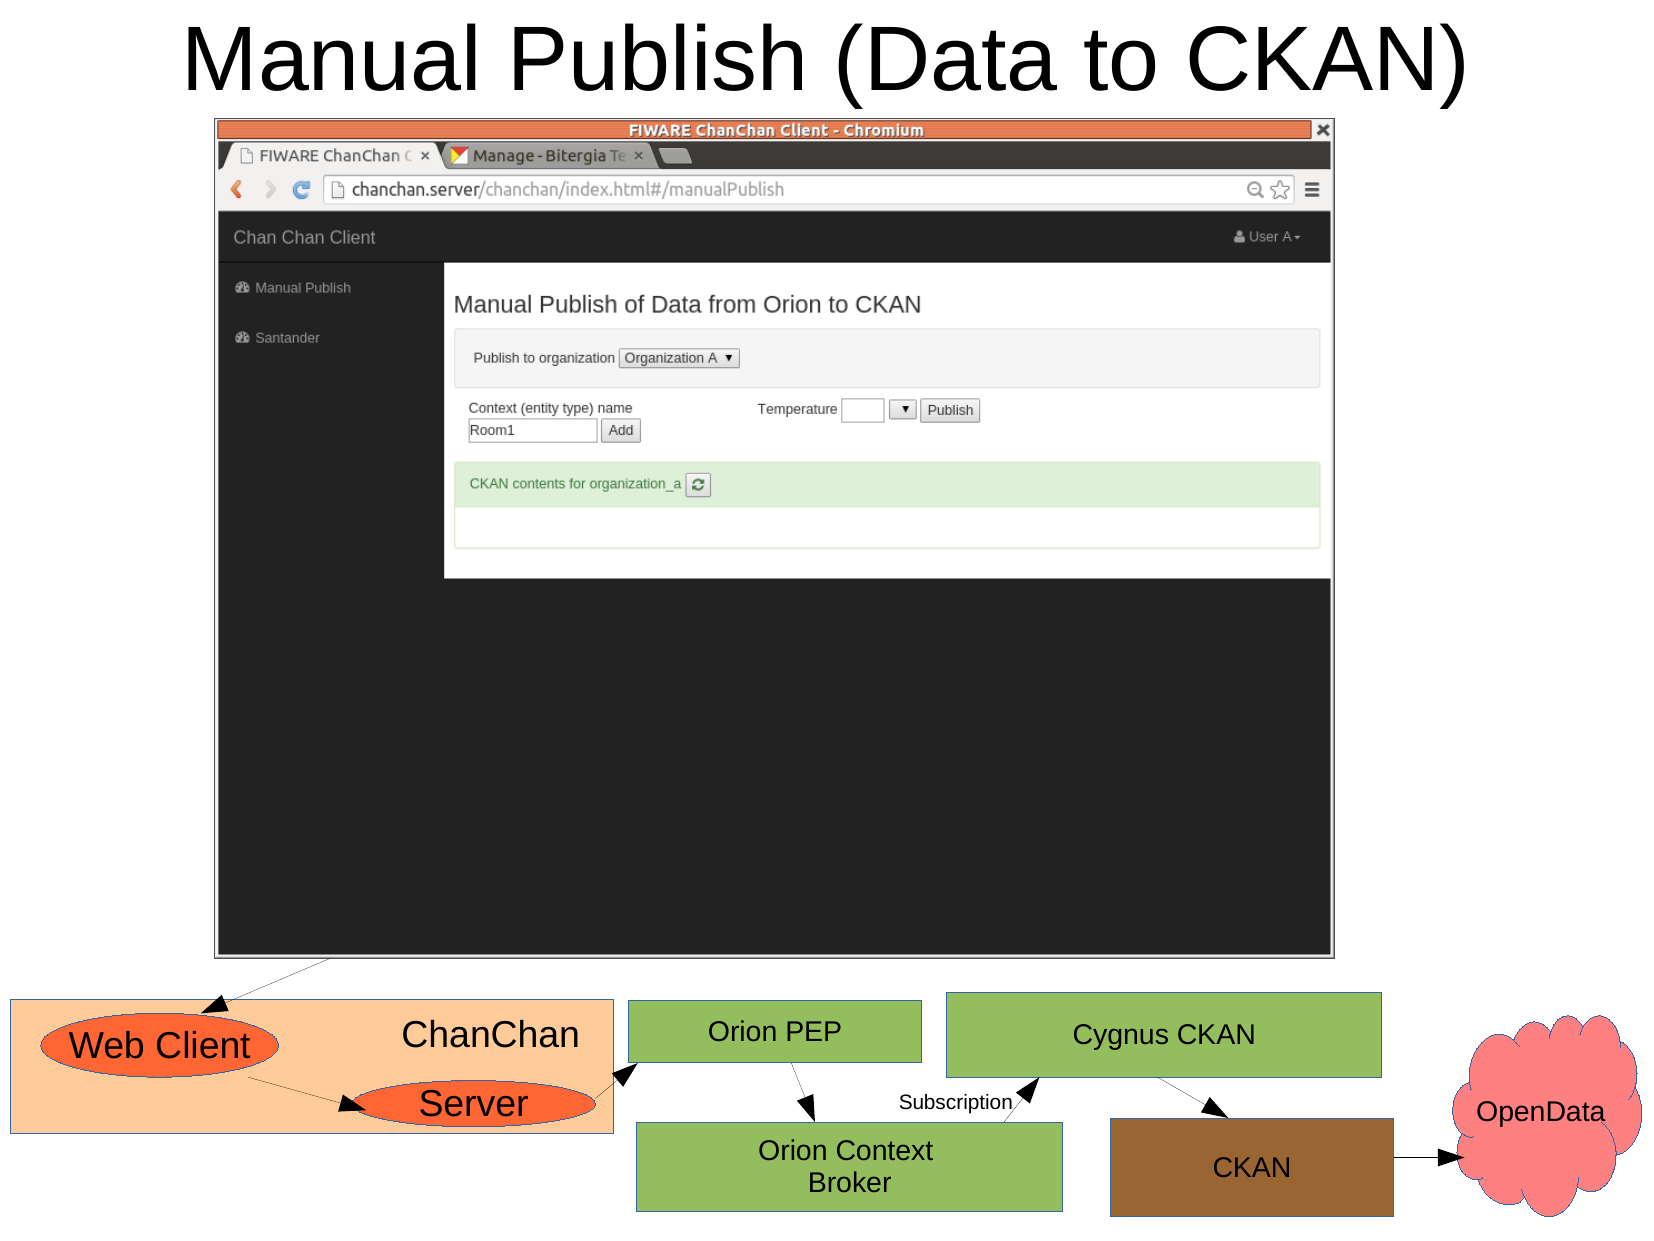

# Manual Publish (Data to CKAN)
Cygnus CKAN
ChanChan
Web Client
Server
Orion PEP
OpenData
Subscription
CKAN
Orion Context
Broker